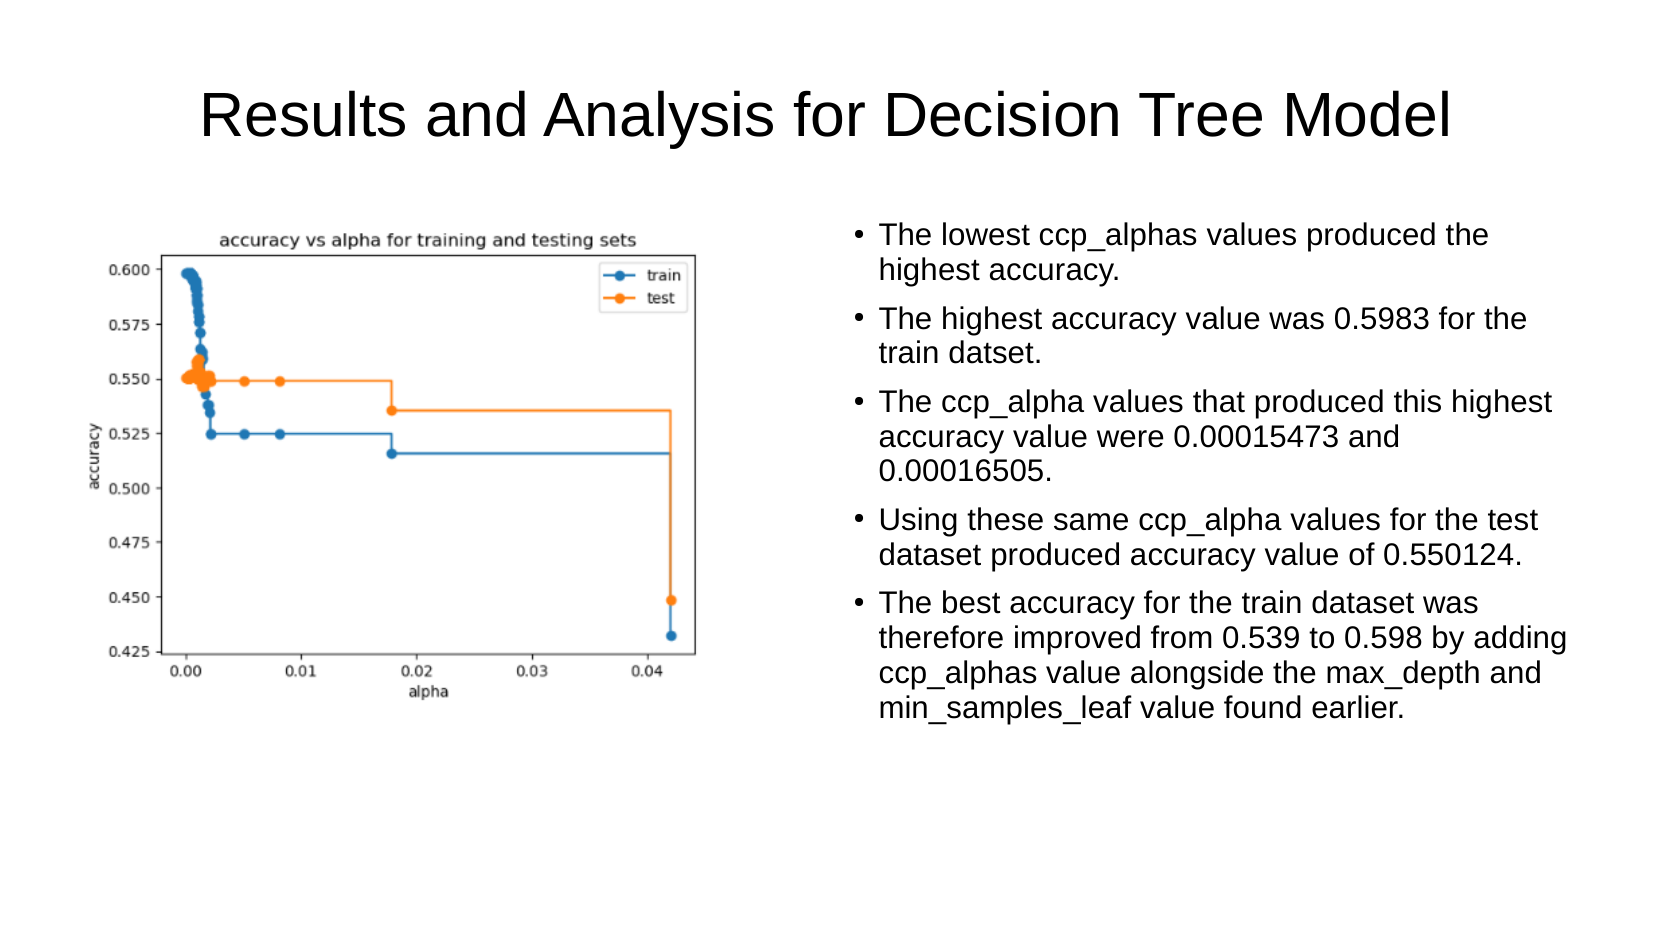

# Results and Analysis for Decision Tree Model
The lowest ccp_alphas values produced the highest accuracy.
The highest accuracy value was 0.5983 for the train datset.
The ccp_alpha values that produced this highest accuracy value were 0.00015473 and 0.00016505.
Using these same ccp_alpha values for the test dataset produced accuracy value of 0.550124.
The best accuracy for the train dataset was therefore improved from 0.539 to 0.598 by adding ccp_alphas value alongside the max_depth and min_samples_leaf value found earlier.